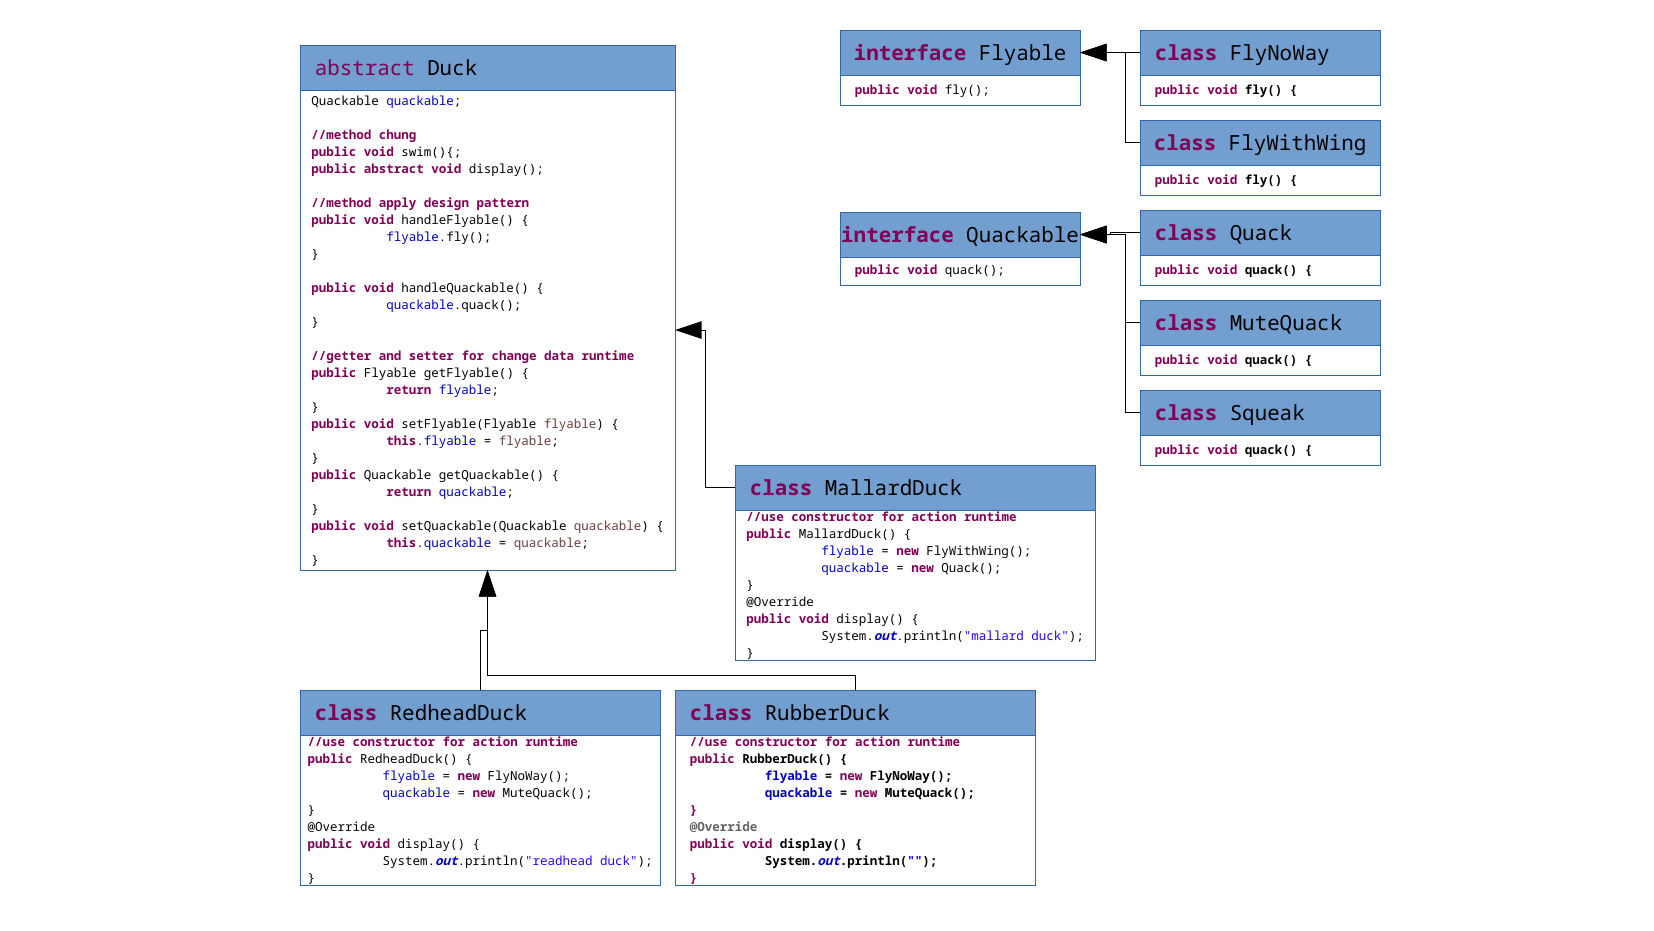

interface Flyable
class FlyNoWay
abstract Duck
public void fly();
public void fly() {
//variable has-a
Flyable flyable;
Quackable quackable;
//method chung
public void swim(){;
public abstract void display();
//method apply design pattern
public void handleFlyable() {
	flyable.fly();
}
public void handleQuackable() {
	quackable.quack();
}
//getter and setter for change data runtime
public Flyable getFlyable() {
	return flyable;
}
public void setFlyable(Flyable flyable) {
	this.flyable = flyable;
}
public Quackable getQuackable() {
	return quackable;
}
public void setQuackable(Quackable quackable) {
	this.quackable = quackable;
}
class FlyWithWing
public void fly() {
class Quack
interface Quackable
public void quack();
public void quack() {
class MuteQuack
public void quack() {
class Squeak
public void quack() {
class MallardDuck
//use constructor for action runtime
public MallardDuck() {
	flyable = new FlyWithWing();
	quackable = new Quack();
}
@Override
public void display() {
	System.out.println("mallard duck");
}
class RedheadDuck
class RubberDuck
//use constructor for action runtime
public RedheadDuck() {
	flyable = new FlyNoWay();
	quackable = new MuteQuack();
}
@Override
public void display() {
	System.out.println("readhead duck");
}
//use constructor for action runtime
public RubberDuck() {
	flyable = new FlyNoWay();
	quackable = new MuteQuack();
}
@Override
public void display() {
	System.out.println("");
}